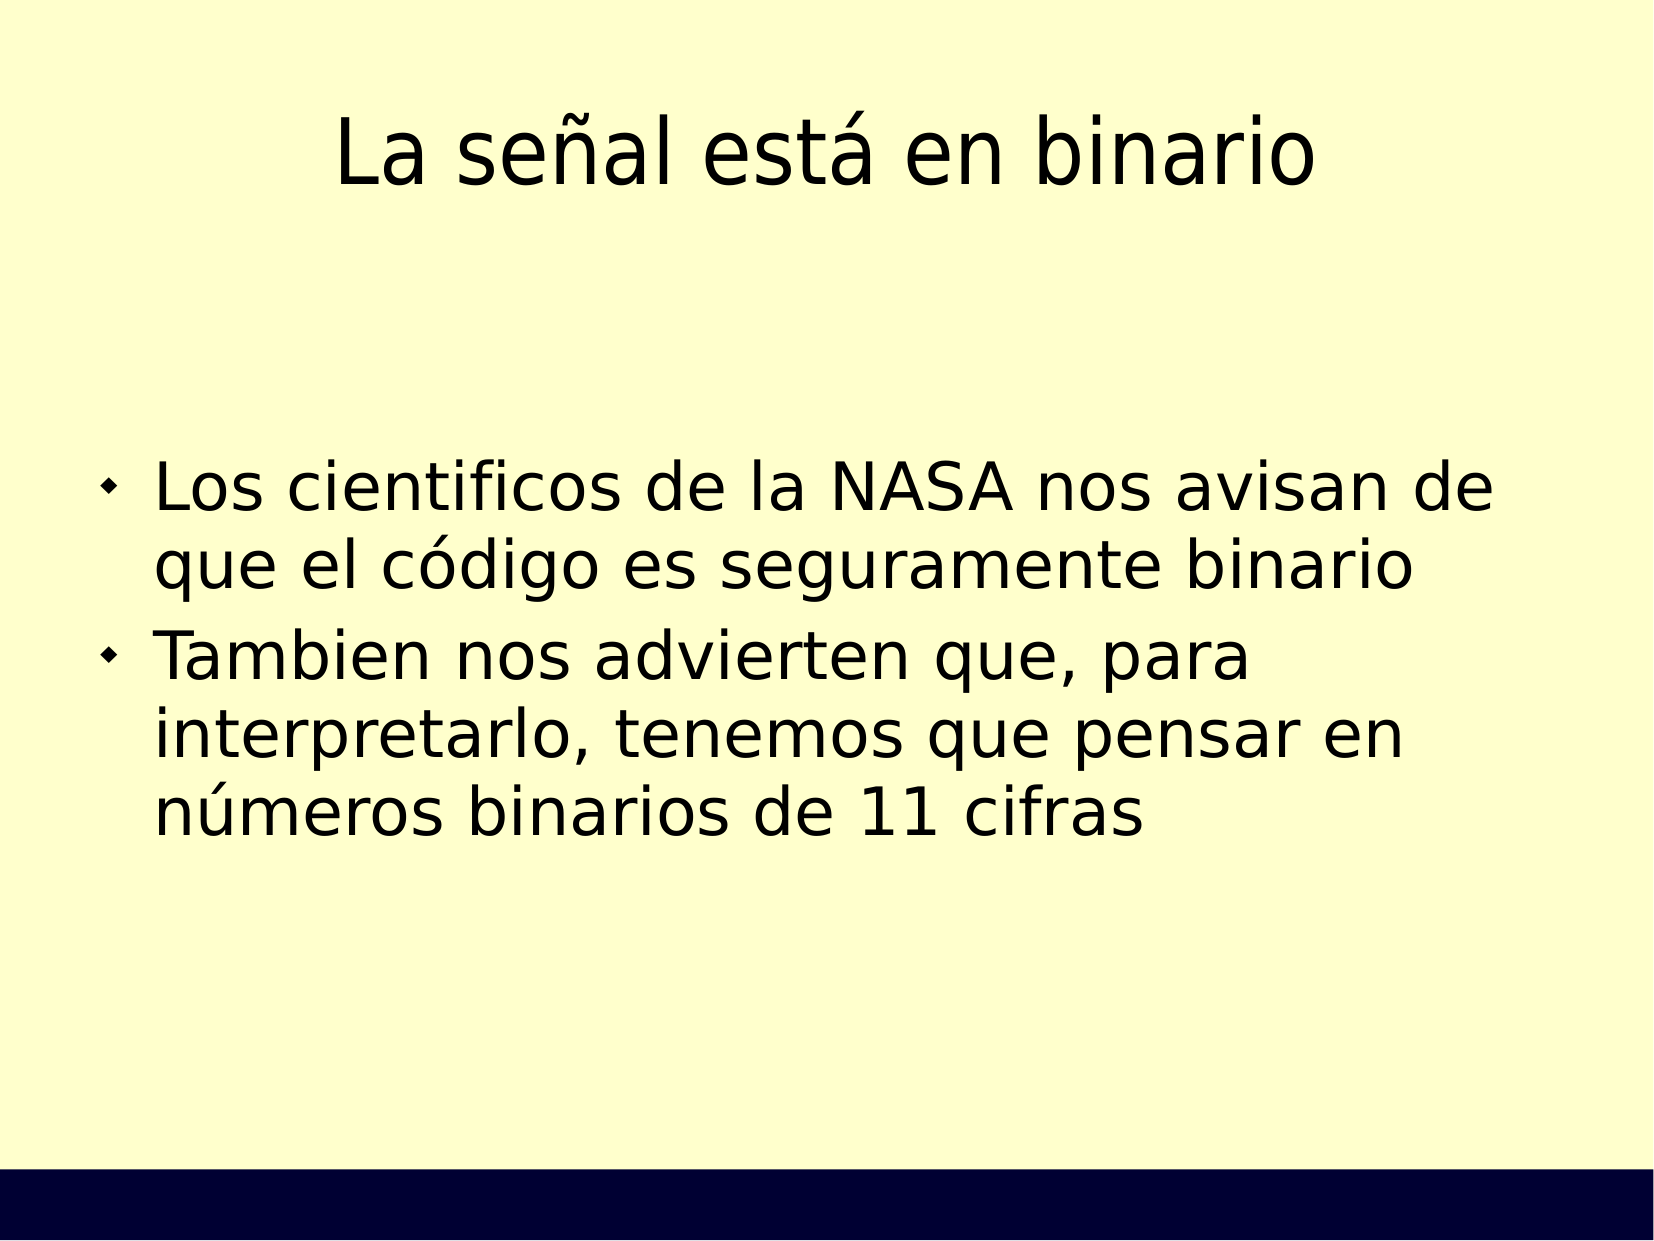

# La señal está en binario
Los cientificos de la NASA nos avisan de que el código es seguramente binario
Tambien nos advierten que, para interpretarlo, tenemos que pensar en números binarios de 11 cifras